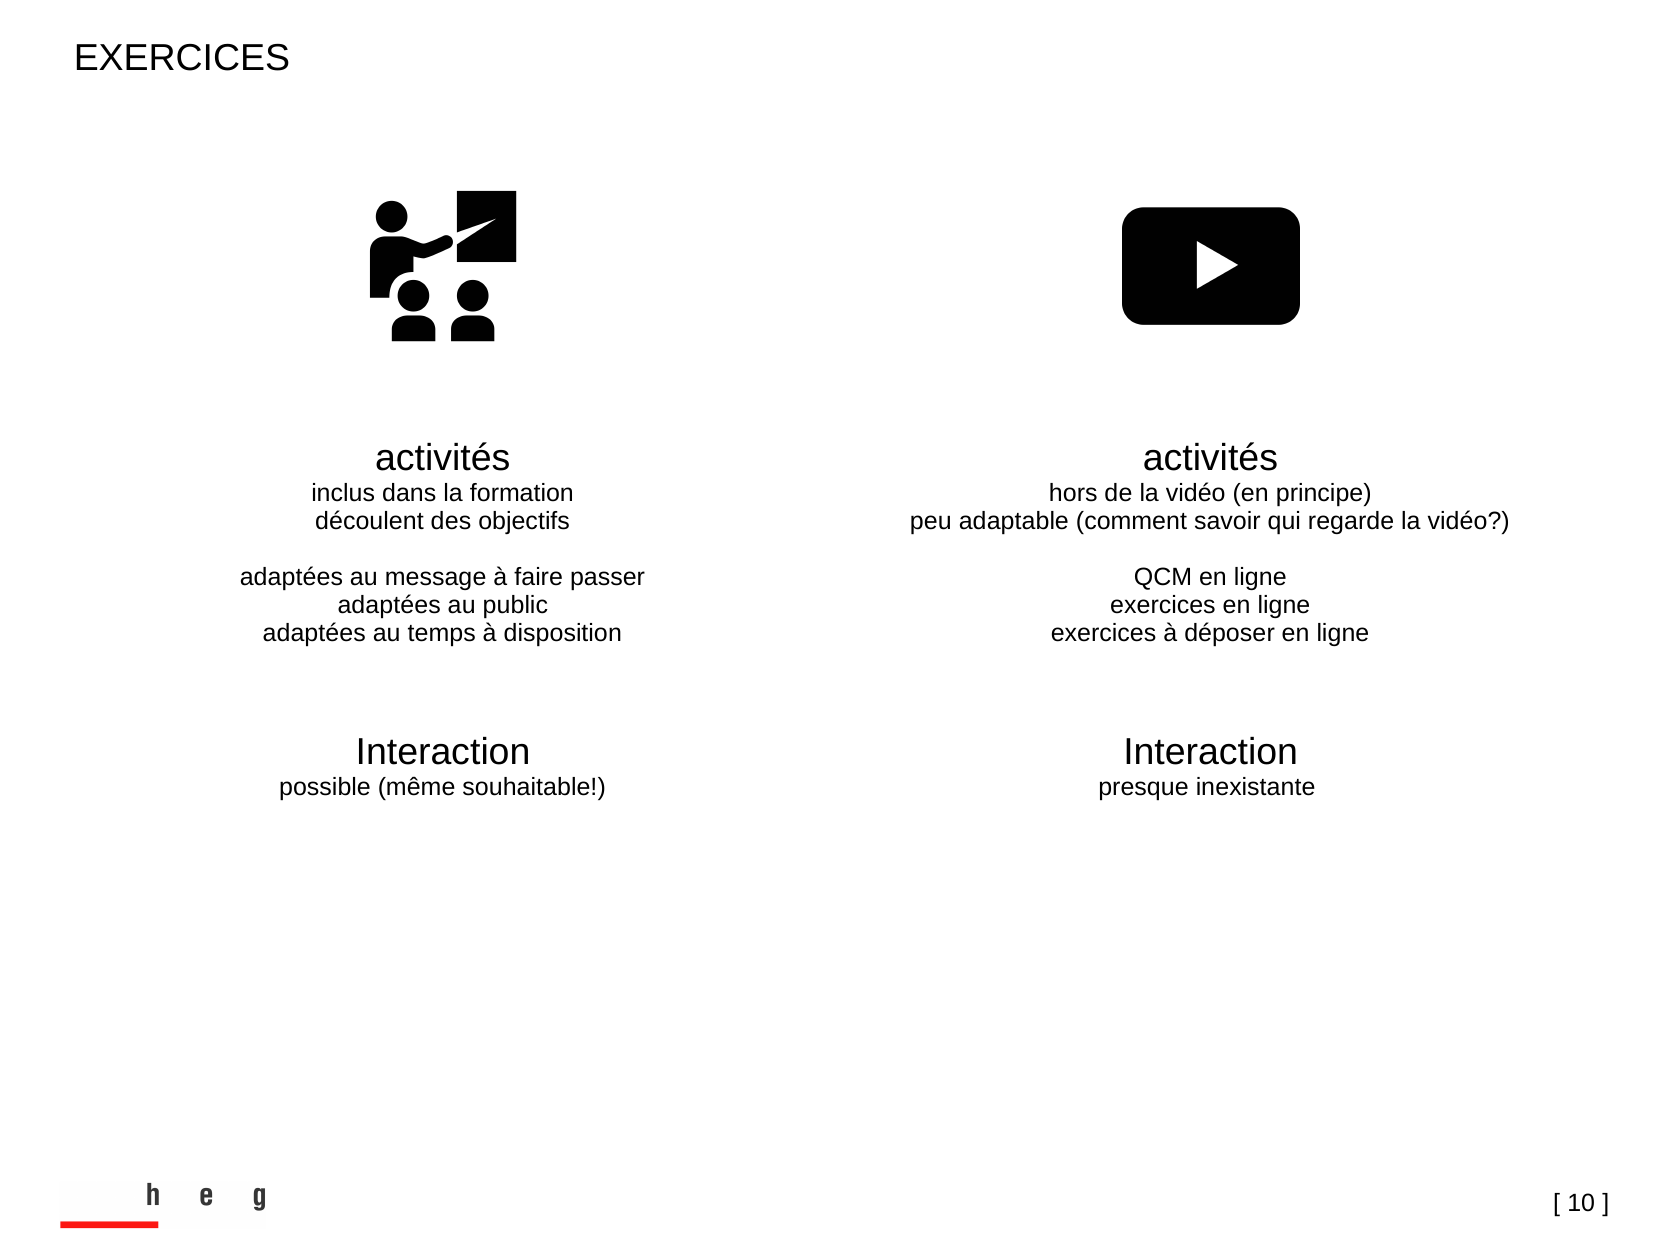

EXERCICES
activités
inclus dans la formation
découlent des objectifs
adaptées au message à faire passer
adaptées au public
adaptées au temps à disposition
Interaction
possible (même souhaitable!)
activités
hors de la vidéo (en principe)
peu adaptable (comment savoir qui regarde la vidéo?)
QCM en ligne
exercices en ligne
exercices à déposer en ligne
Interaction
presque inexistante